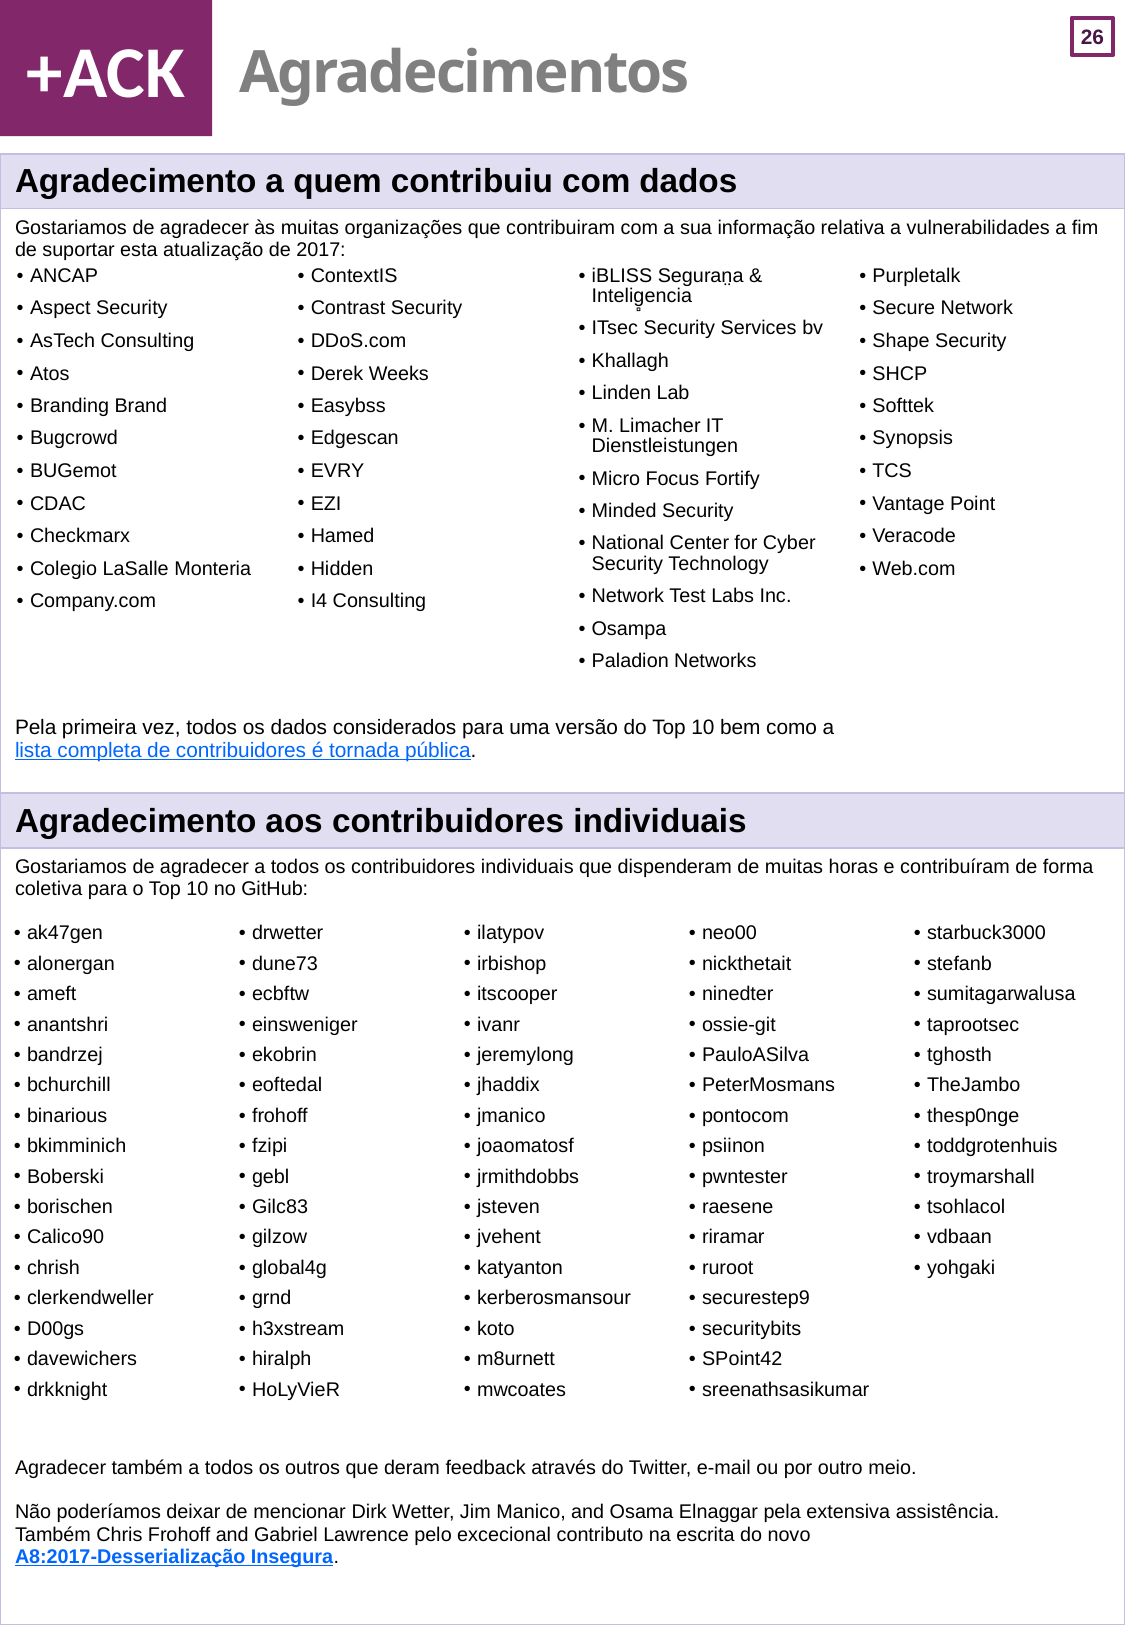

+ACK
Agradecimentos
| Agradecimento a quem contribuiu com dados |
| --- |
| Gostariamos de agradecer às muitas organizações que contribuiram com a sua informação relativa a vulnerabilidades a fim de suportar esta atualização de 2017: Pela primeira vez, todos os dados considerados para uma versão do Top 10 bem como a lista completa de contribuidores é tornada pública. |
| Agradecimento aos contribuidores individuais |
| Gostariamos de agradecer a todos os contribuidores individuais que dispenderam de muitas horas e contribuíram de forma coletiva para o Top 10 no GitHub: Agradecer também a todos os outros que deram feedback através do Twitter, e-mail ou por outro meio. Não poderíamos deixar de mencionar Dirk Wetter, Jim Manico, and Osama Elnaggar pela extensiva assistência. Também Chris Frohoff and Gabriel Lawrence pelo excecional contributo na escrita do novo A8:2017-Desserialização Insegura. |
| ANCAP Aspect Security AsTech Consulting Atos Branding Brand Bugcrowd BUGemot CDAC Checkmarx Colegio LaSalle Monteria Company.com | ContextIS Contrast Security DDoS.com Derek Weeks Easybss Edgescan EVRY EZI Hamed Hidden I4 Consulting | iBLISS Seguran̤a & Intelig̻encia ITsec Security Services bv Khallagh Linden Lab M. Limacher IT Dienstleistungen Micro Focus Fortify Minded Security National Center for Cyber Security Technology Network Test Labs Inc. Osampa Paladion Networks | Purpletalk Secure Network Shape Security SHCP Softtek Synopsis TCS Vantage Point Veracode Web.com |
| --- | --- | --- | --- |
| ak47gen alonergan ameft anantshri bandrzej bchurchill binarious bkimminich Boberski borischen Calico90 chrish clerkendweller D00gs davewichers drkknight | drwetter dune73 ecbftw einsweniger ekobrin eoftedal frohoff fzipi gebl Gilc83 gilzow global4g grnd h3xstream hiralph HoLyVieR | ilatypov irbishop itscooper ivanr jeremylong jhaddix jmanico joaomatosf jrmithdobbs jsteven jvehent katyanton kerberosmansour koto m8urnett mwcoates | neo00 nickthetait ninedter ossie-git PauloASilva PeterMosmans pontocom psiinon pwntester raesene riramar ruroot securestep9 securitybits SPoint42 sreenathsasikumar | starbuck3000 stefanb sumitagarwalusa taprootsec tghosth TheJambo thesp0nge toddgrotenhuis troymarshall tsohlacol vdbaan yohgaki |
| --- | --- | --- | --- | --- |